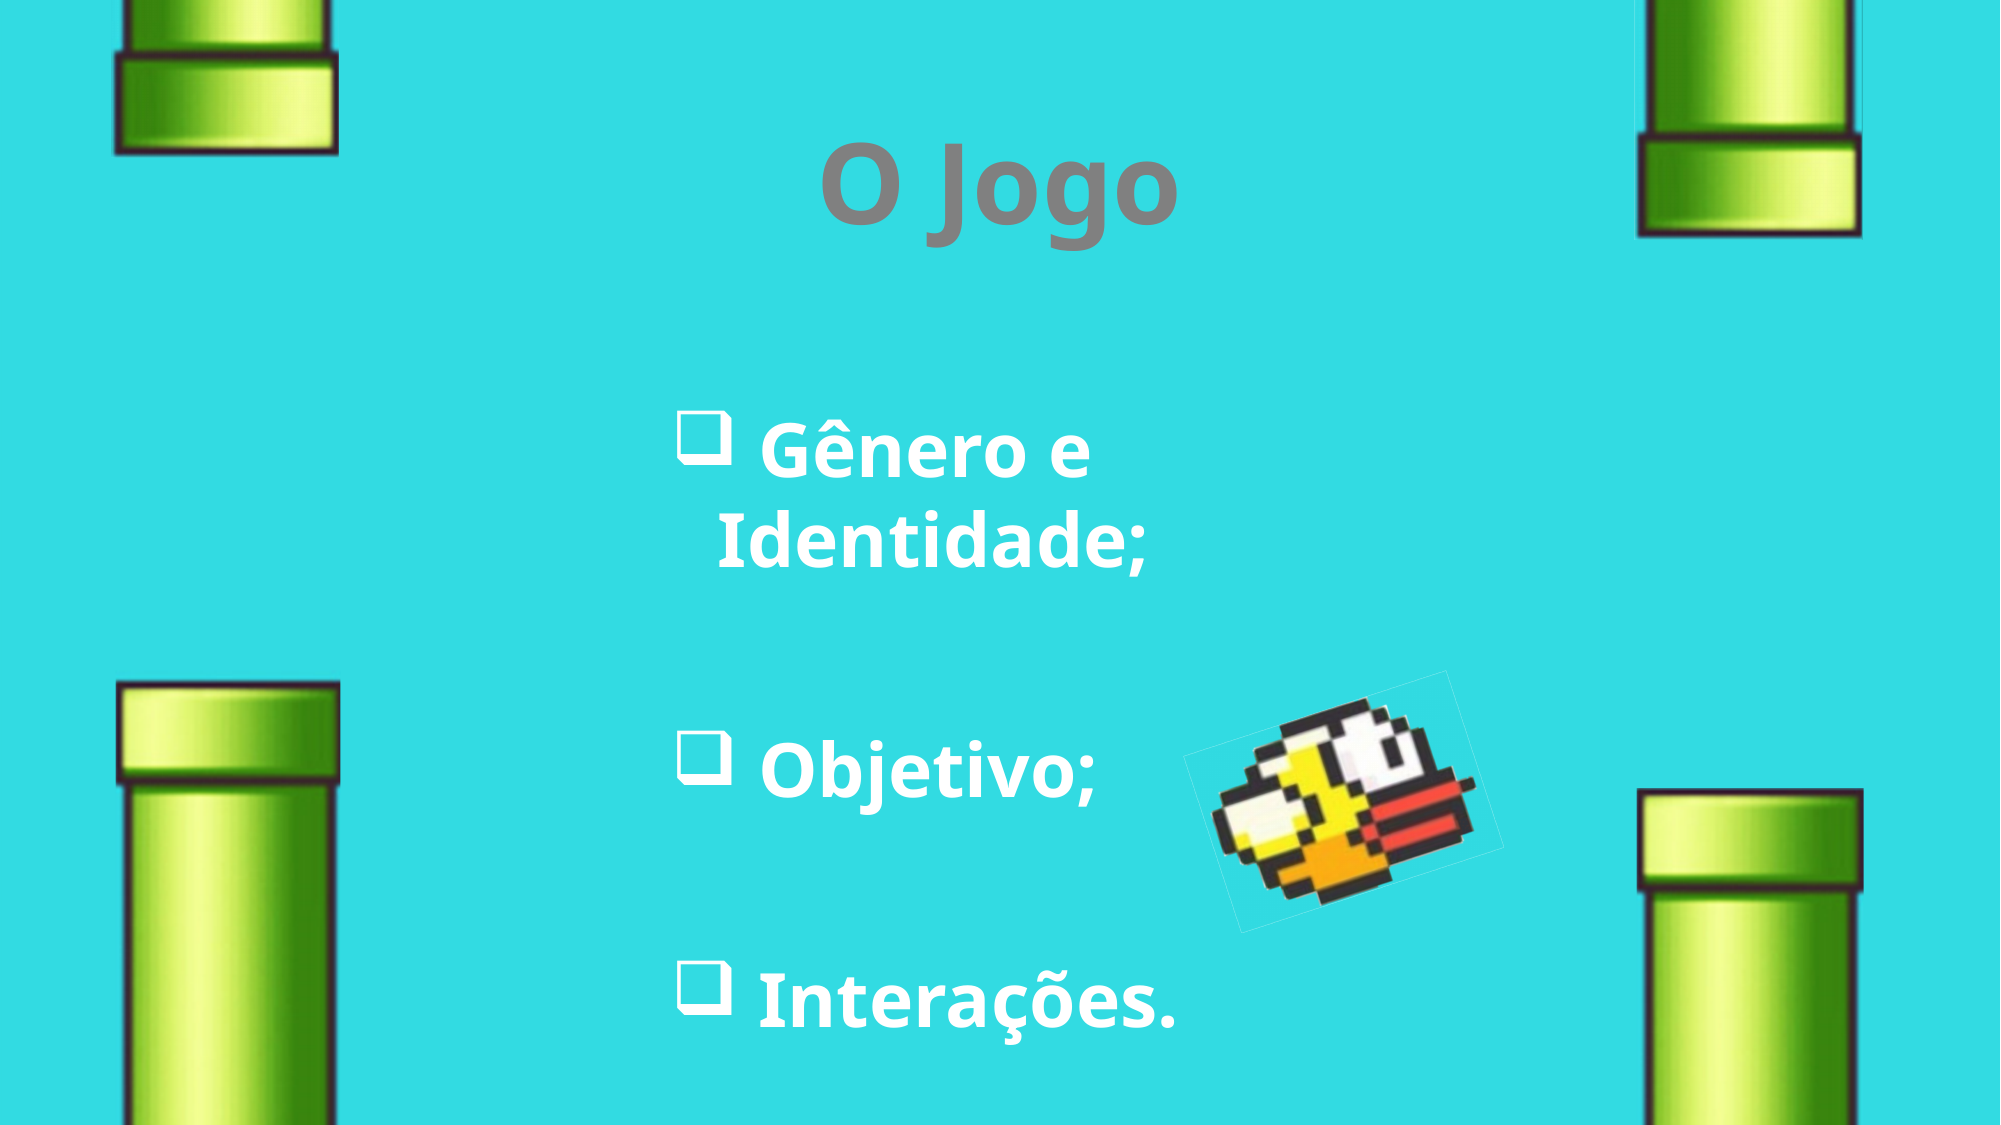

O Jogo
 Gênero e Identidade;
 Objetivo;
 Interações.